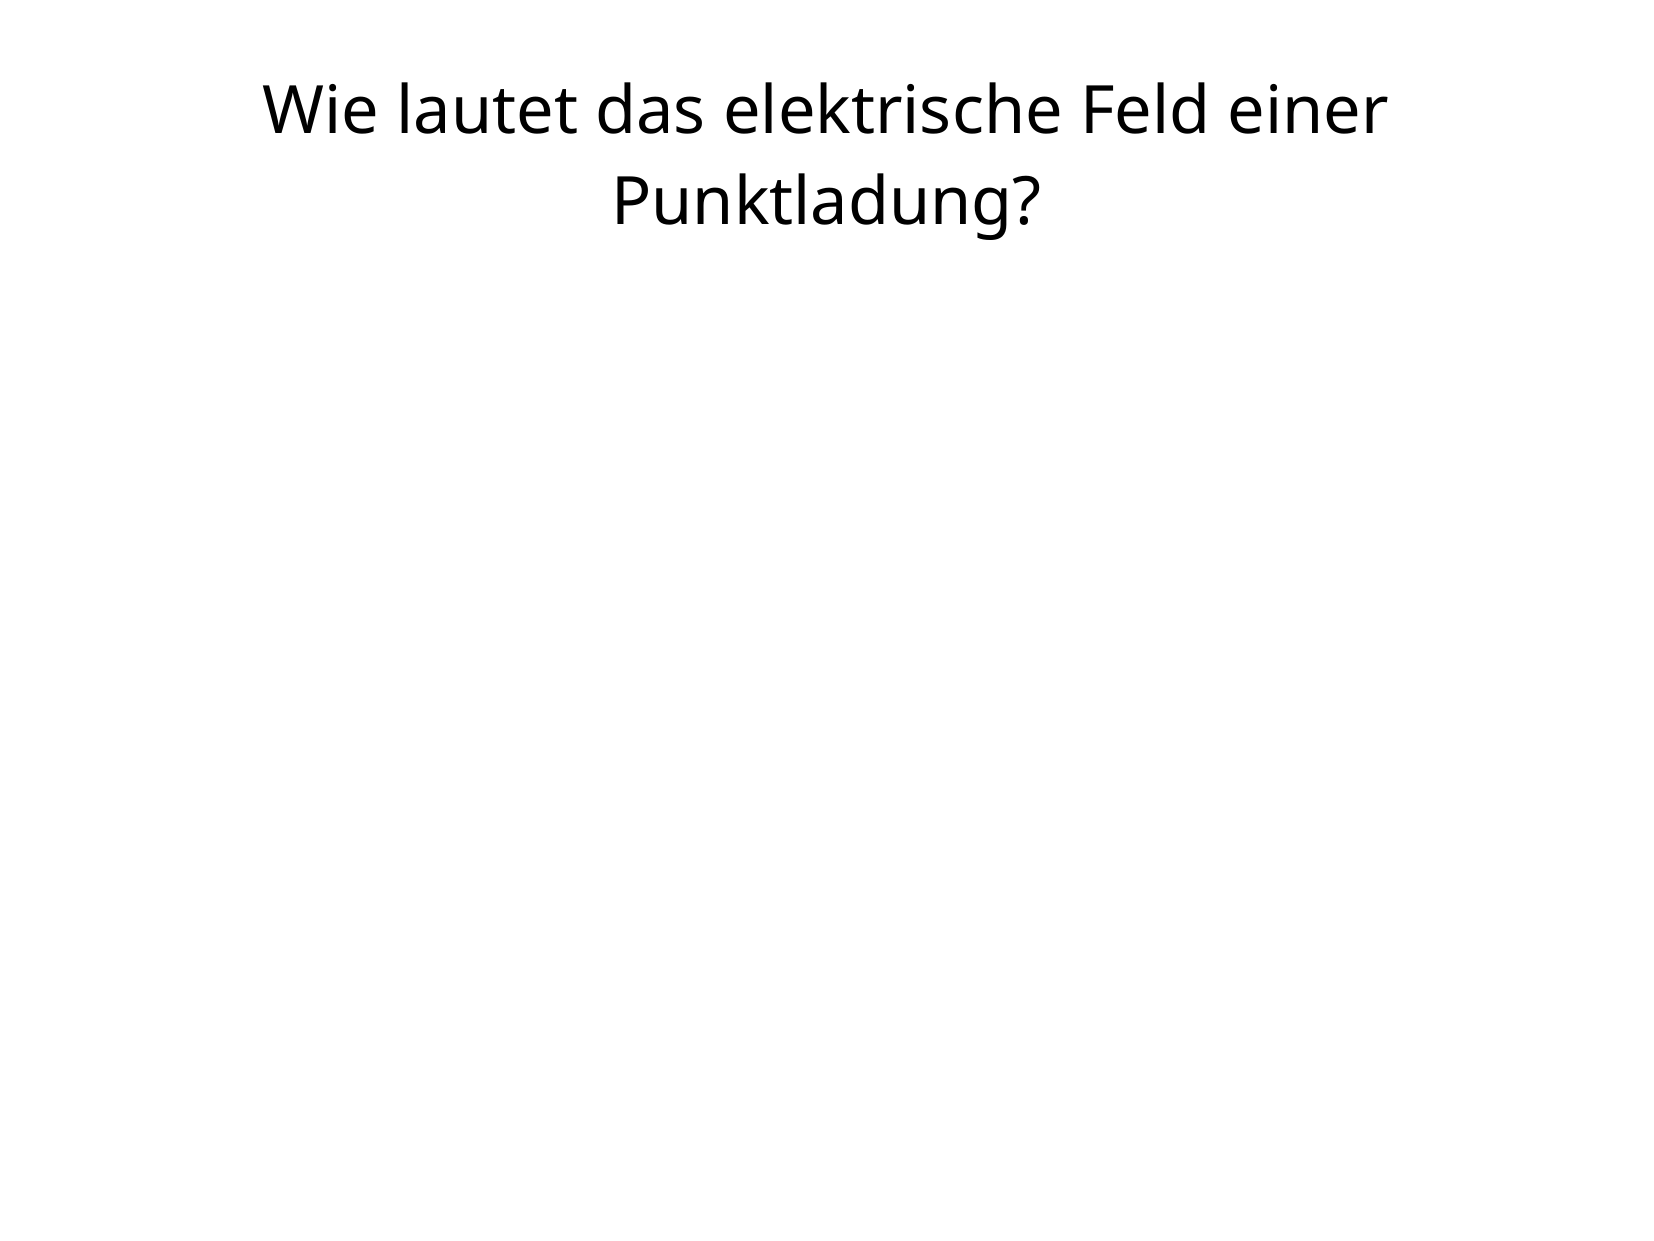

# Wie lautet das elektrische Feld einer Punktladung?